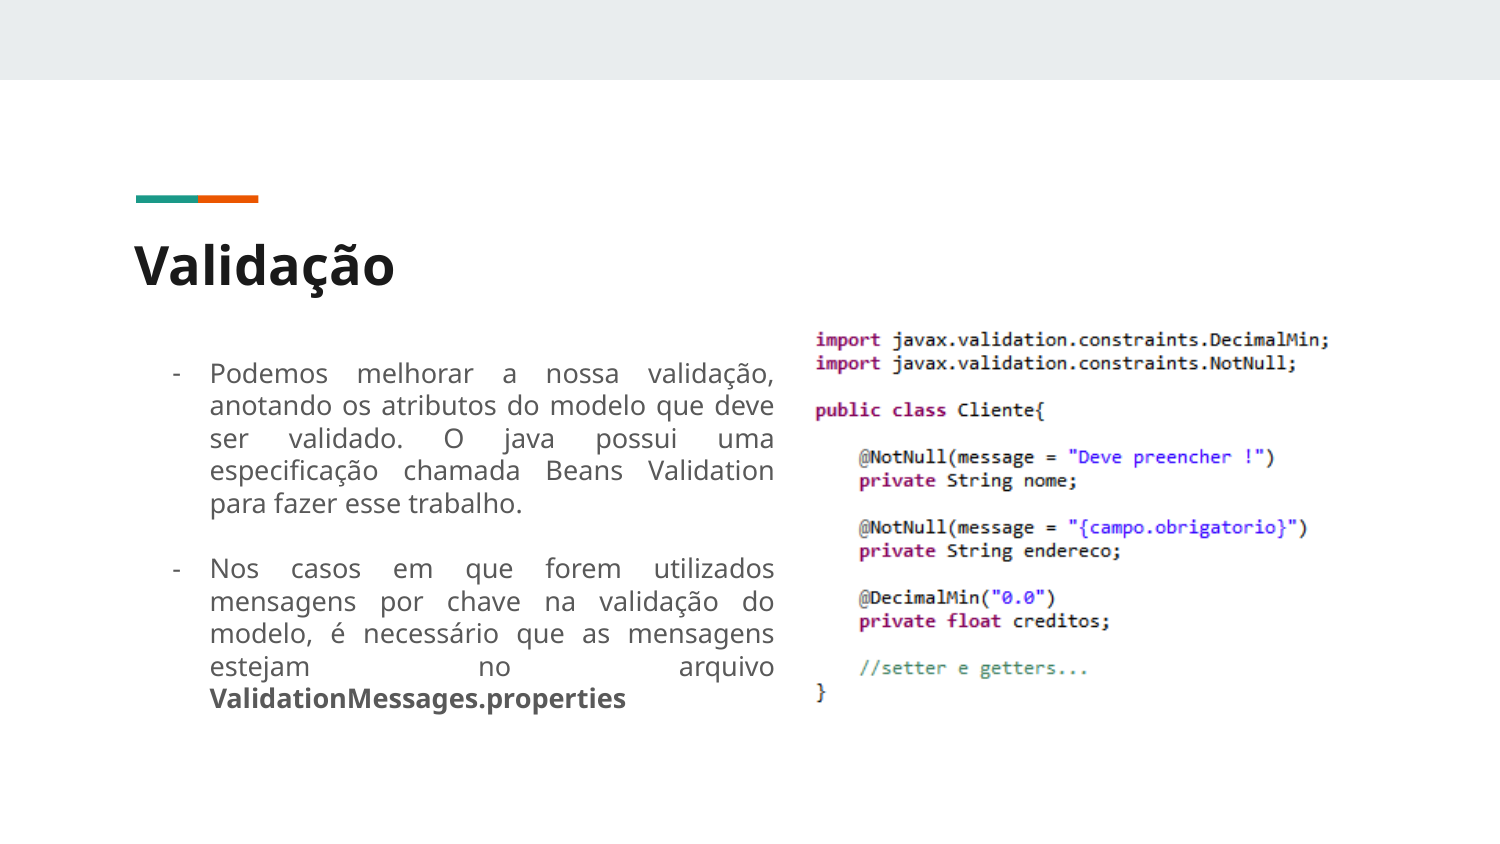

# Validação
Podemos melhorar a nossa validação, anotando os atributos do modelo que deve ser validado. O java possui uma especificação chamada Beans Validation para fazer esse trabalho.
Nos casos em que forem utilizados mensagens por chave na validação do modelo, é necessário que as mensagens estejam no arquivo ValidationMessages.properties